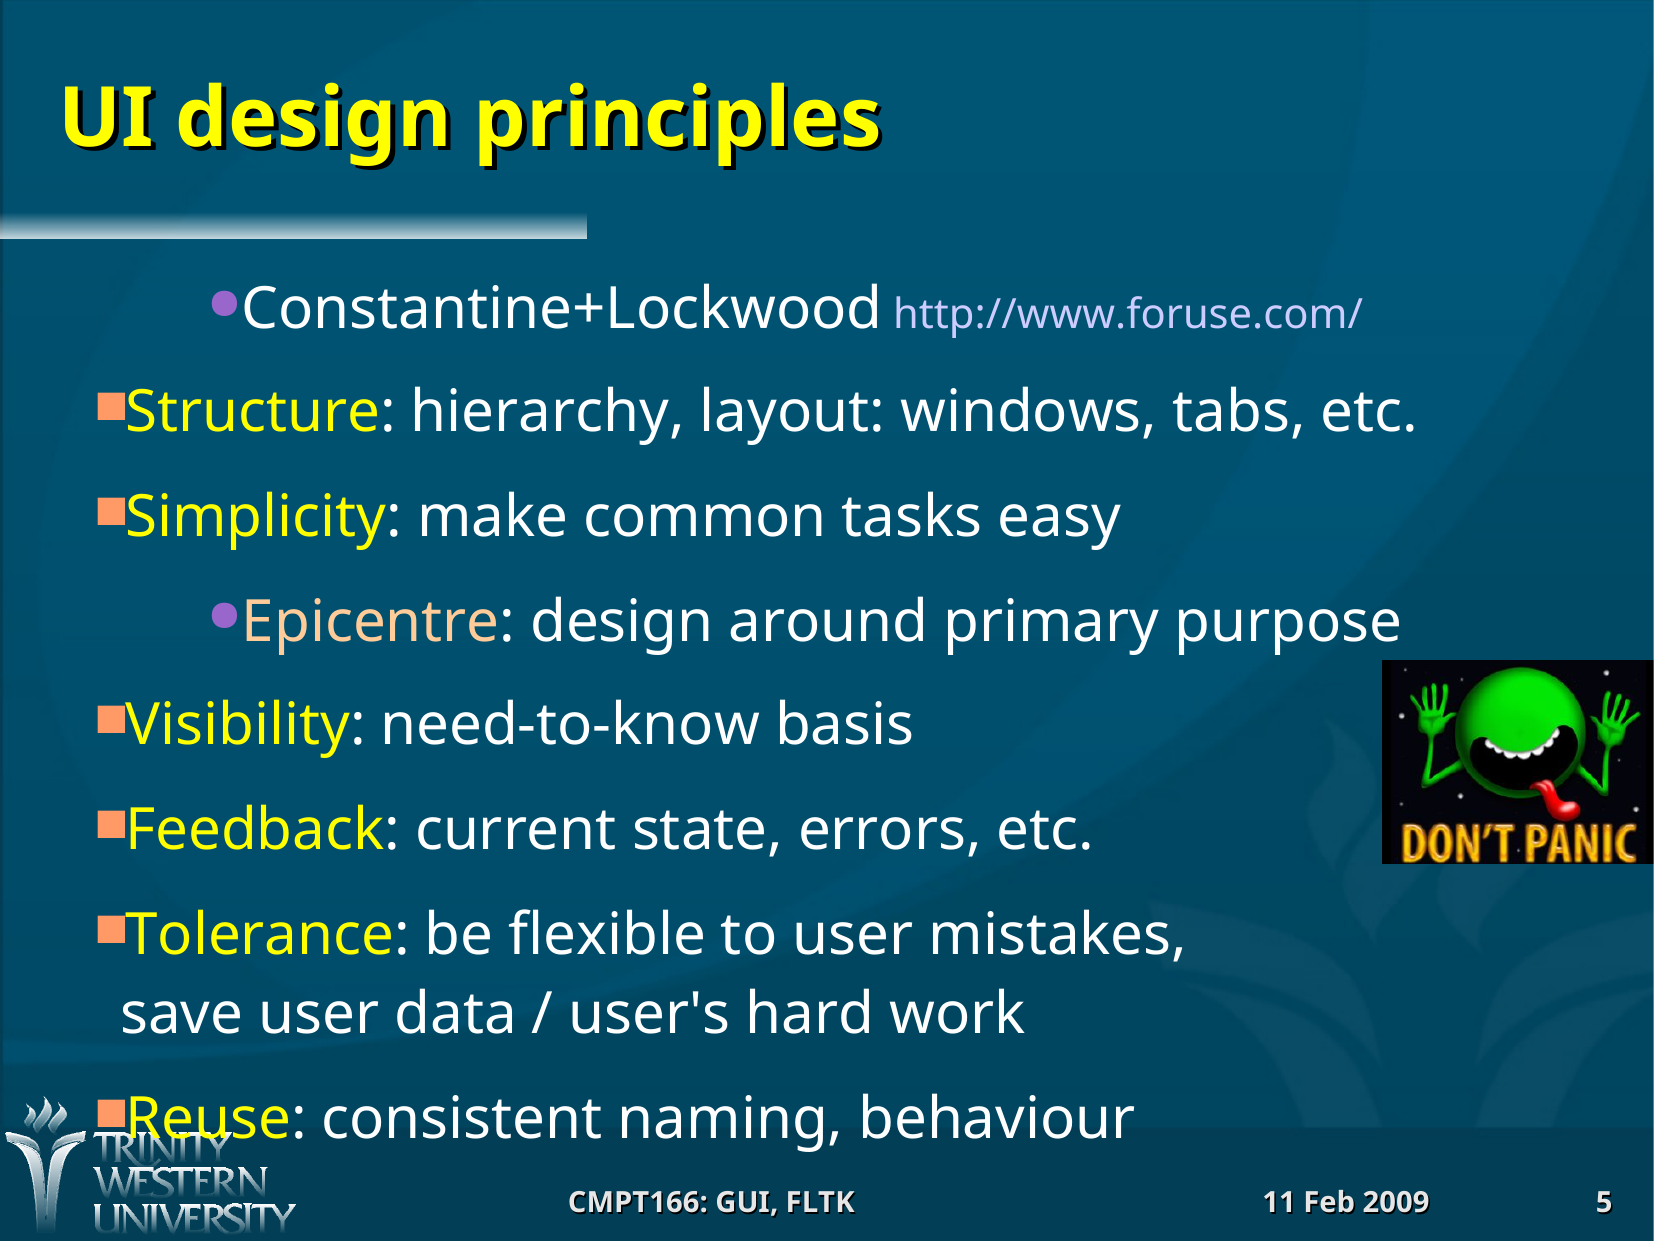

# UI design principles
Constantine+Lockwood http://www.foruse.com/
Structure: hierarchy, layout: windows, tabs, etc.
Simplicity: make common tasks easy
Epicentre: design around primary purpose
Visibility: need-to-know basis
Feedback: current state, errors, etc.
Tolerance: be flexible to user mistakes,
save user data / user's hard work
Reuse: consistent naming, behaviour
CMPT166: GUI, FLTK
11 Feb 2009
5